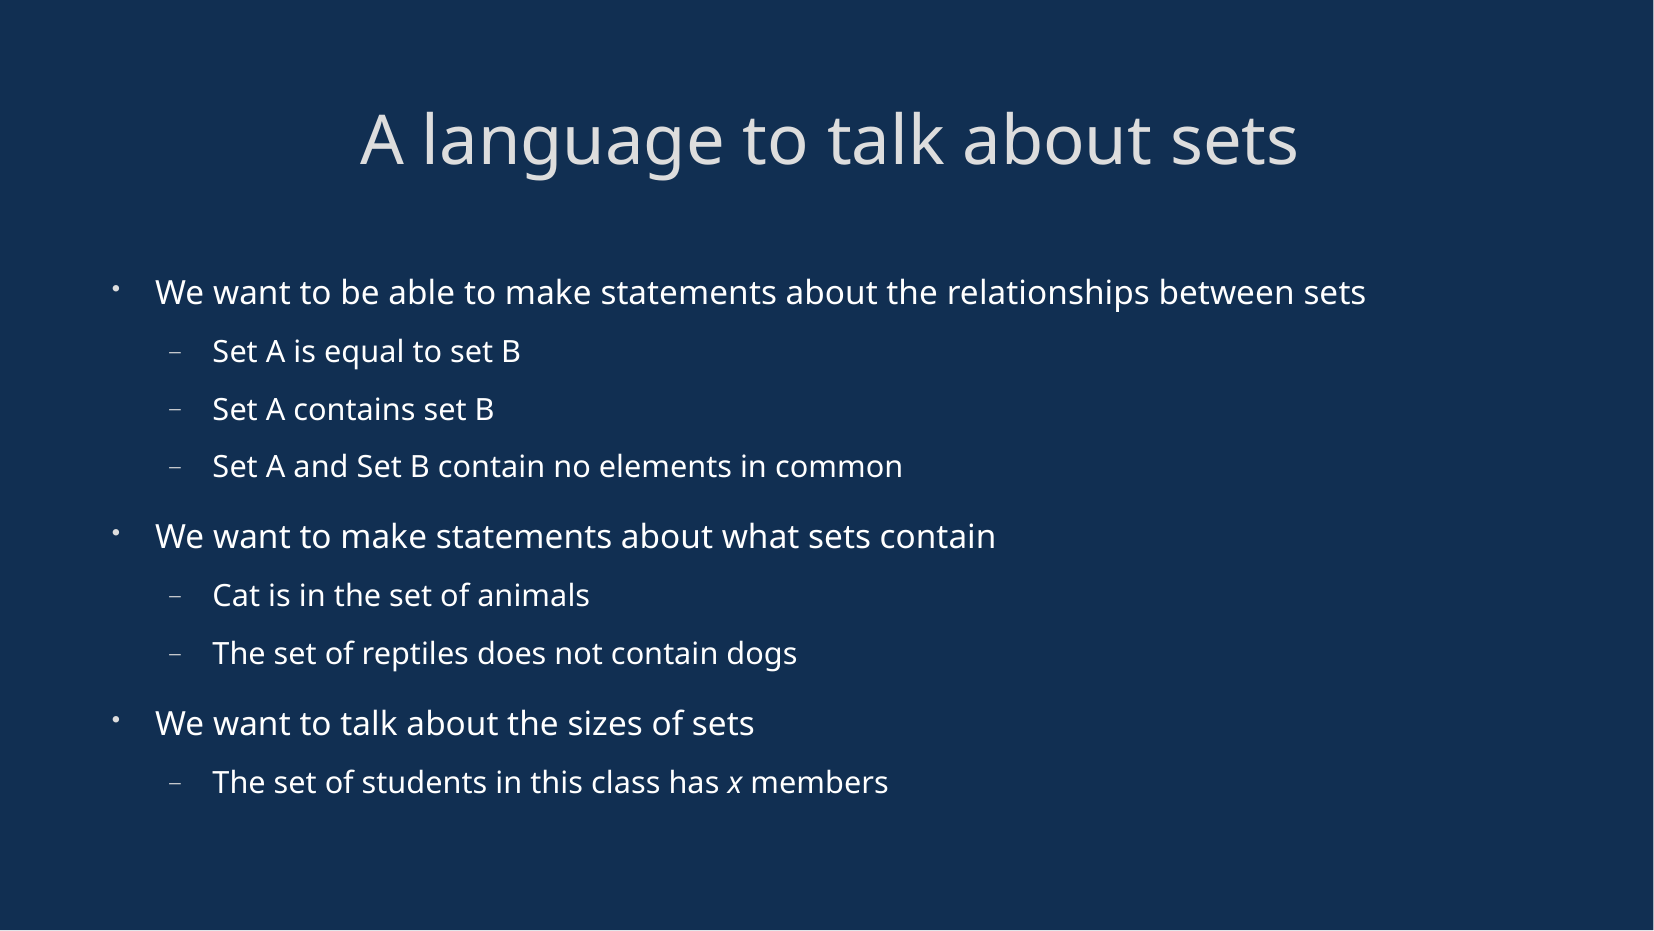

# A language to talk about sets
We want to be able to make statements about the relationships between sets
Set A is equal to set B
Set A contains set B
Set A and Set B contain no elements in common
We want to make statements about what sets contain
Cat is in the set of animals
The set of reptiles does not contain dogs
We want to talk about the sizes of sets
The set of students in this class has x members